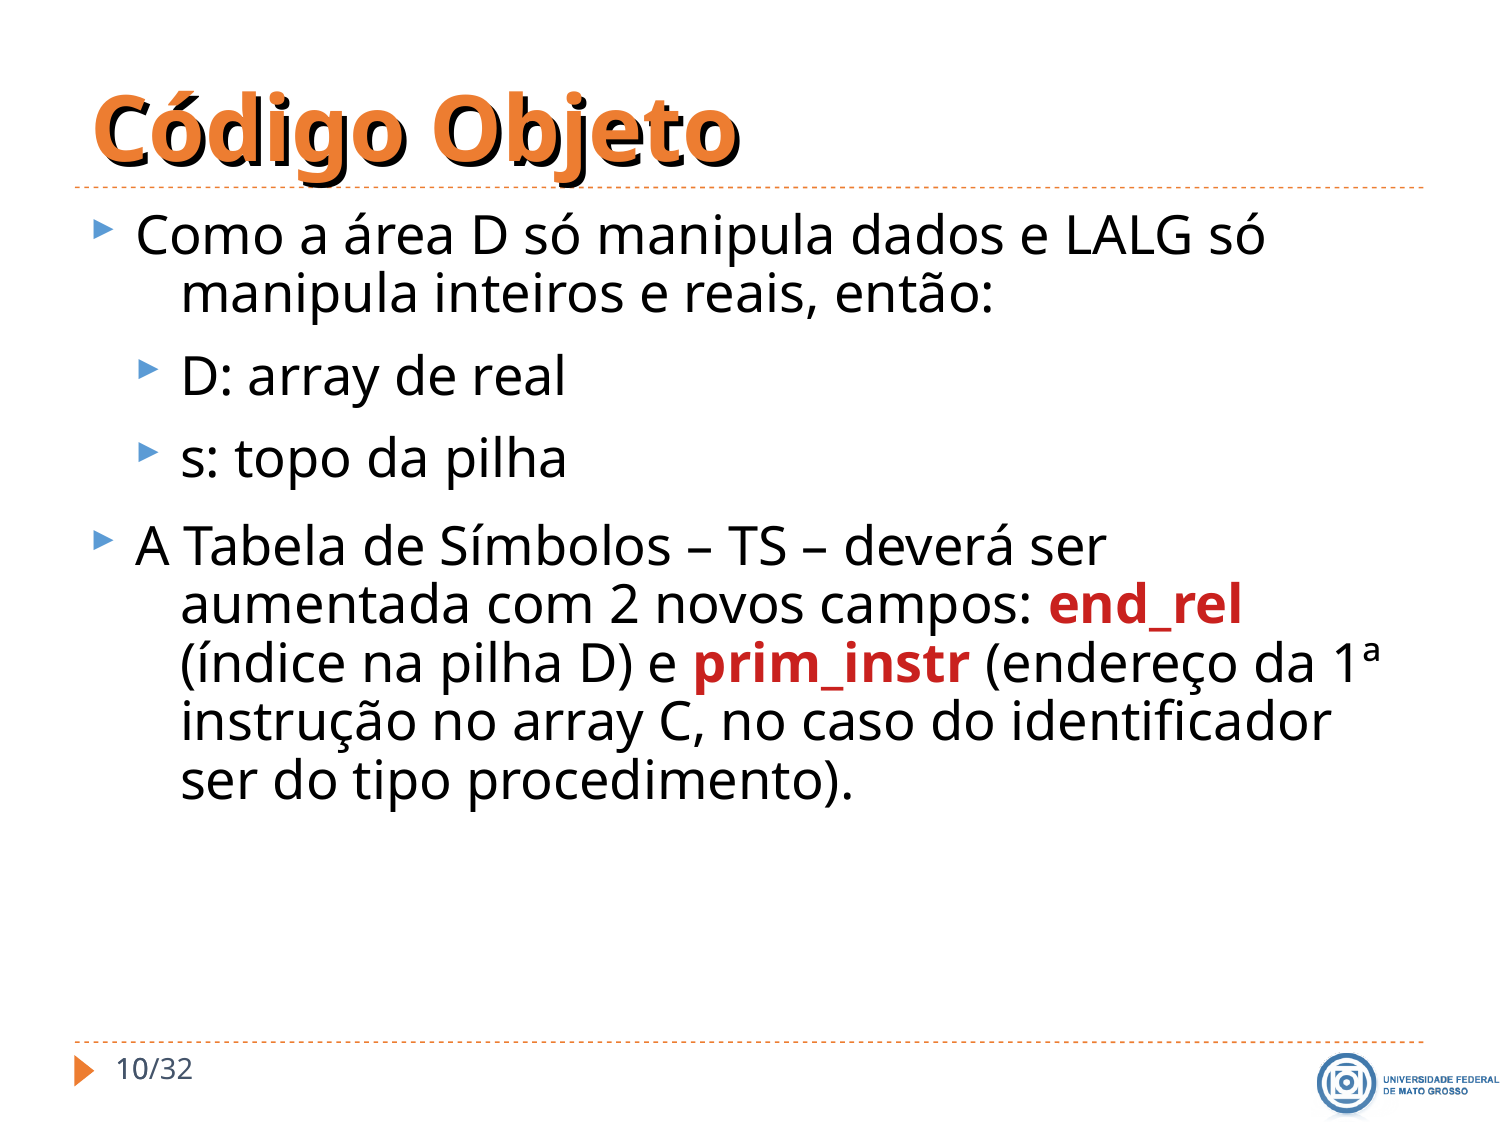

# Código Objeto
Como a área D só manipula dados e LALG só manipula inteiros e reais, então:
D: array de real
s: topo da pilha
A Tabela de Símbolos – TS – deverá ser aumentada com 2 novos campos: end_rel (índice na pilha D) e prim_instr (endereço da 1ª instrução no array C, no caso do identificador ser do tipo procedimento).
10